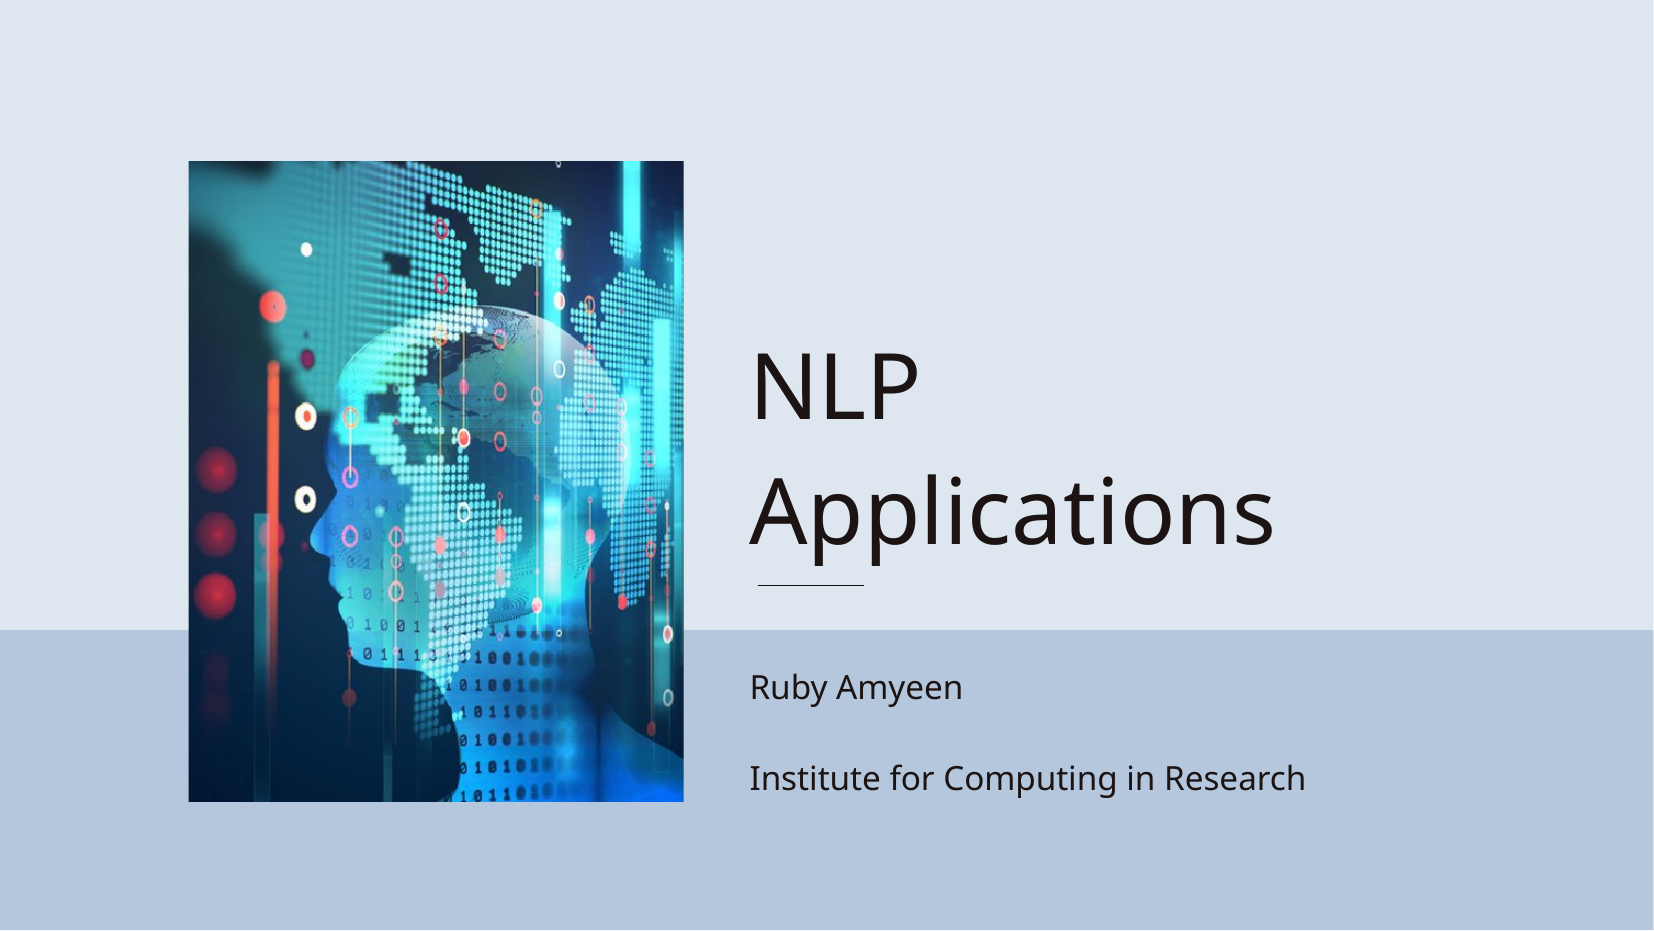

# NLP Applications
Ruby Amyeen
Institute for Computing in Research